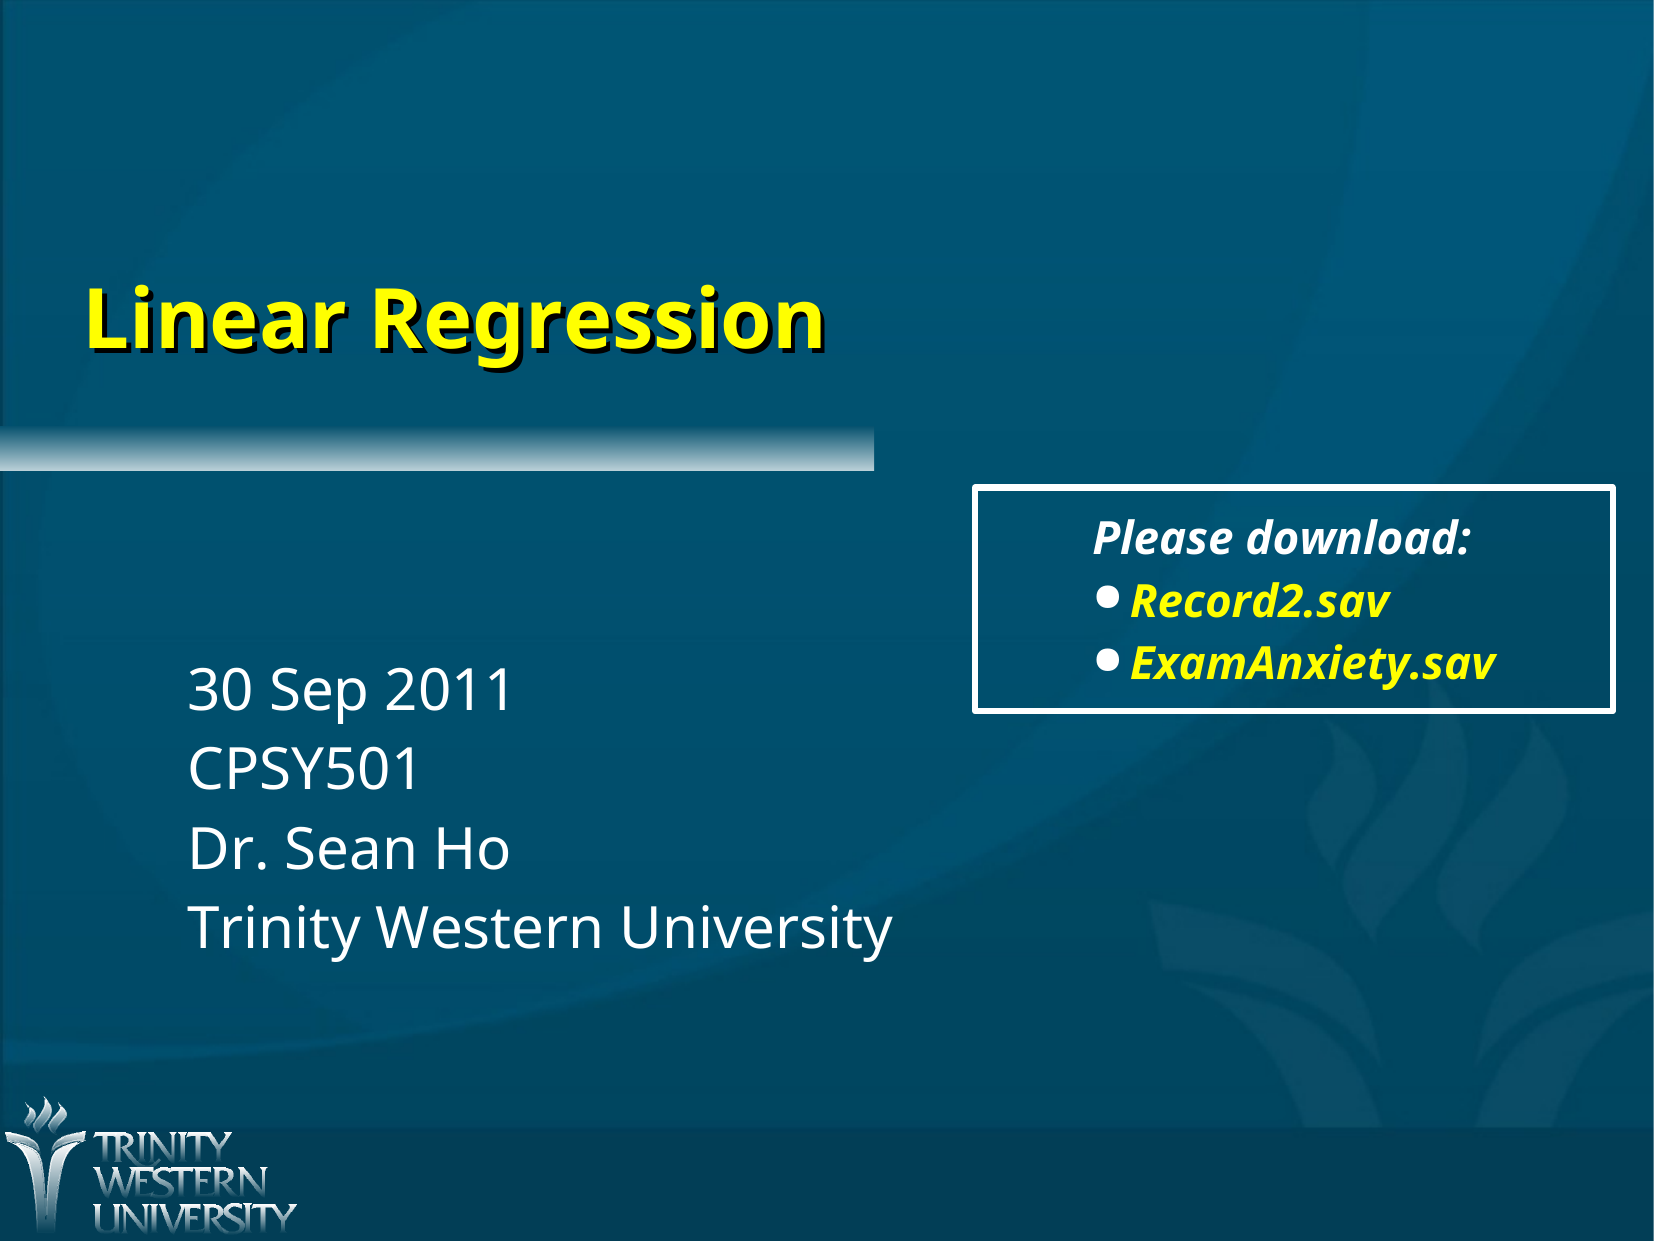

# Linear Regression
Please download:
Record2.sav
ExamAnxiety.sav
30 Sep 2011
CPSY501
Dr. Sean Ho
Trinity Western University